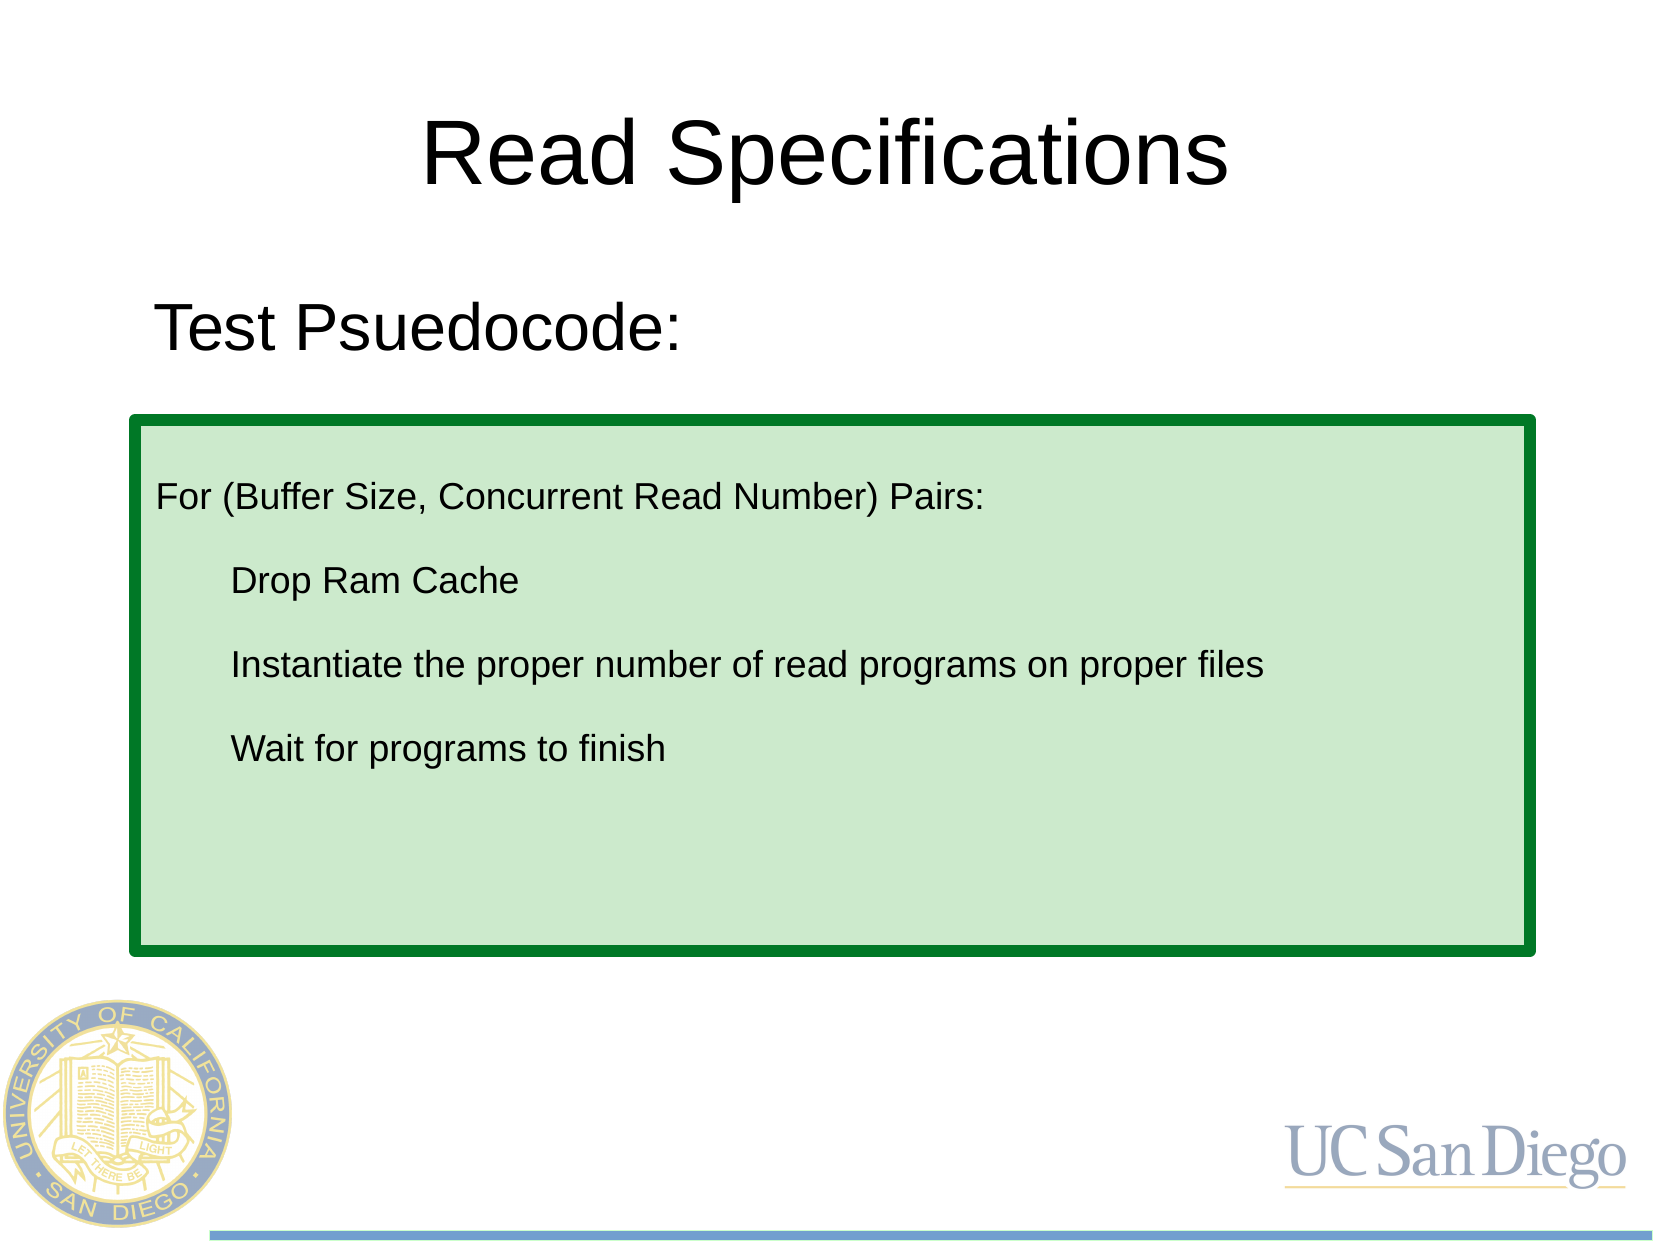

# Read Specifications
Test Psuedocode:
For (Buffer Size, Concurrent Read Number) Pairs:
	Drop Ram Cache
	Instantiate the proper number of read programs on proper files
	Wait for programs to finish